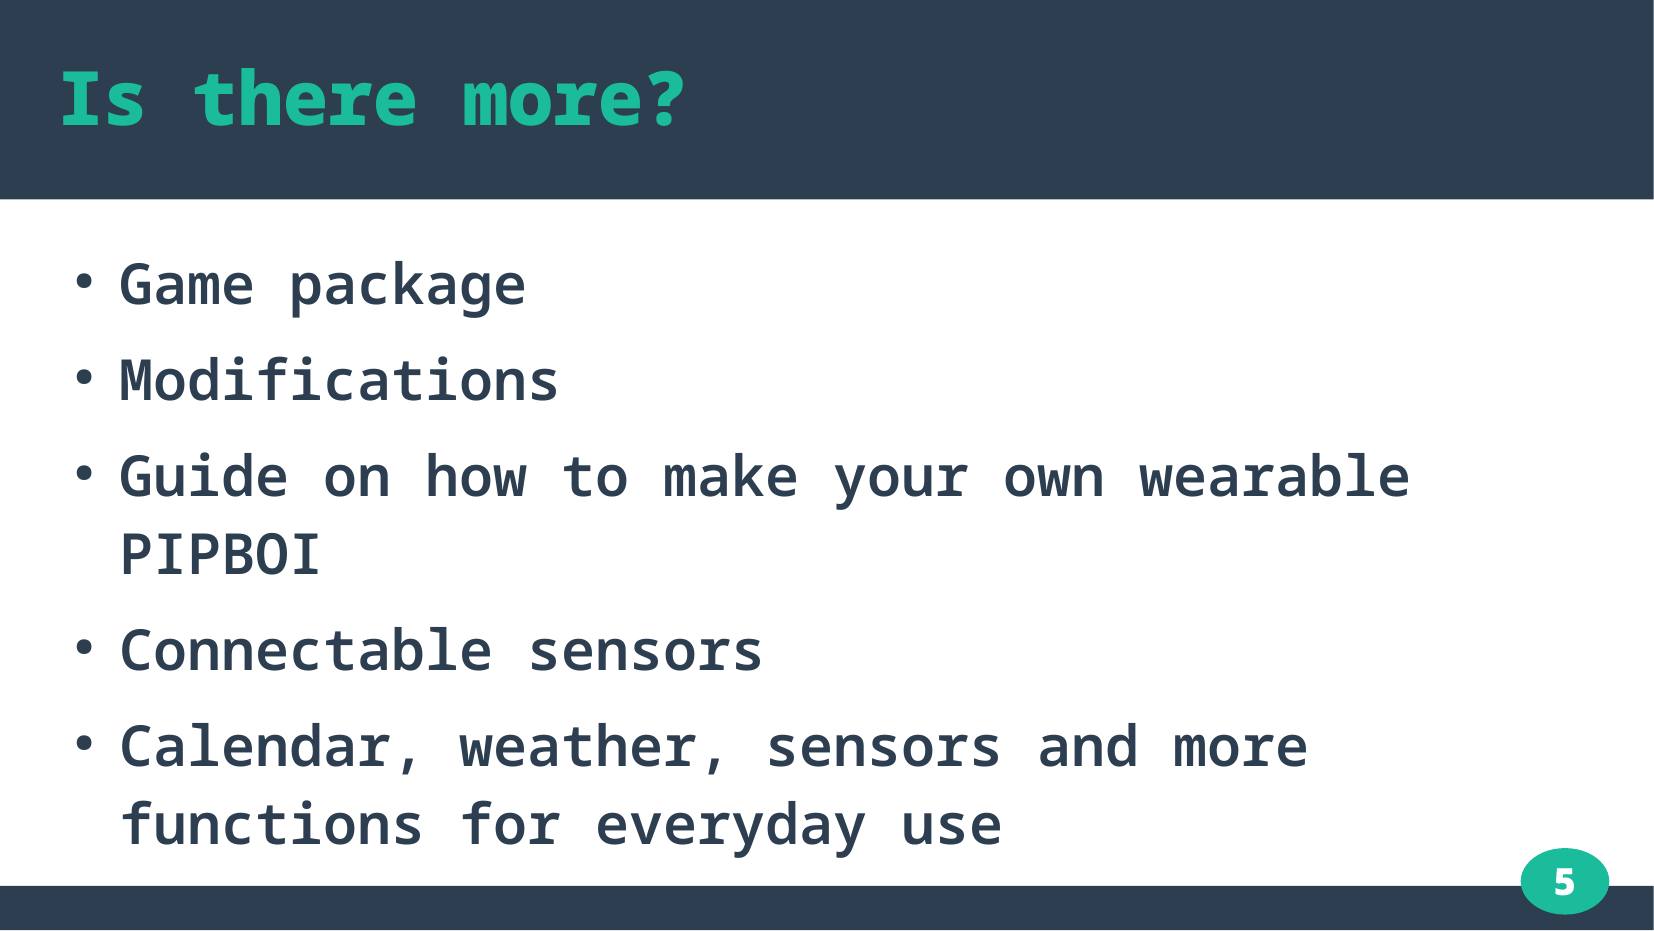

# Is there more?
Game package
Modifications
Guide on how to make your own wearable PIPBOI
Connectable sensors
Calendar, weather, sensors and more functions for everyday use
5